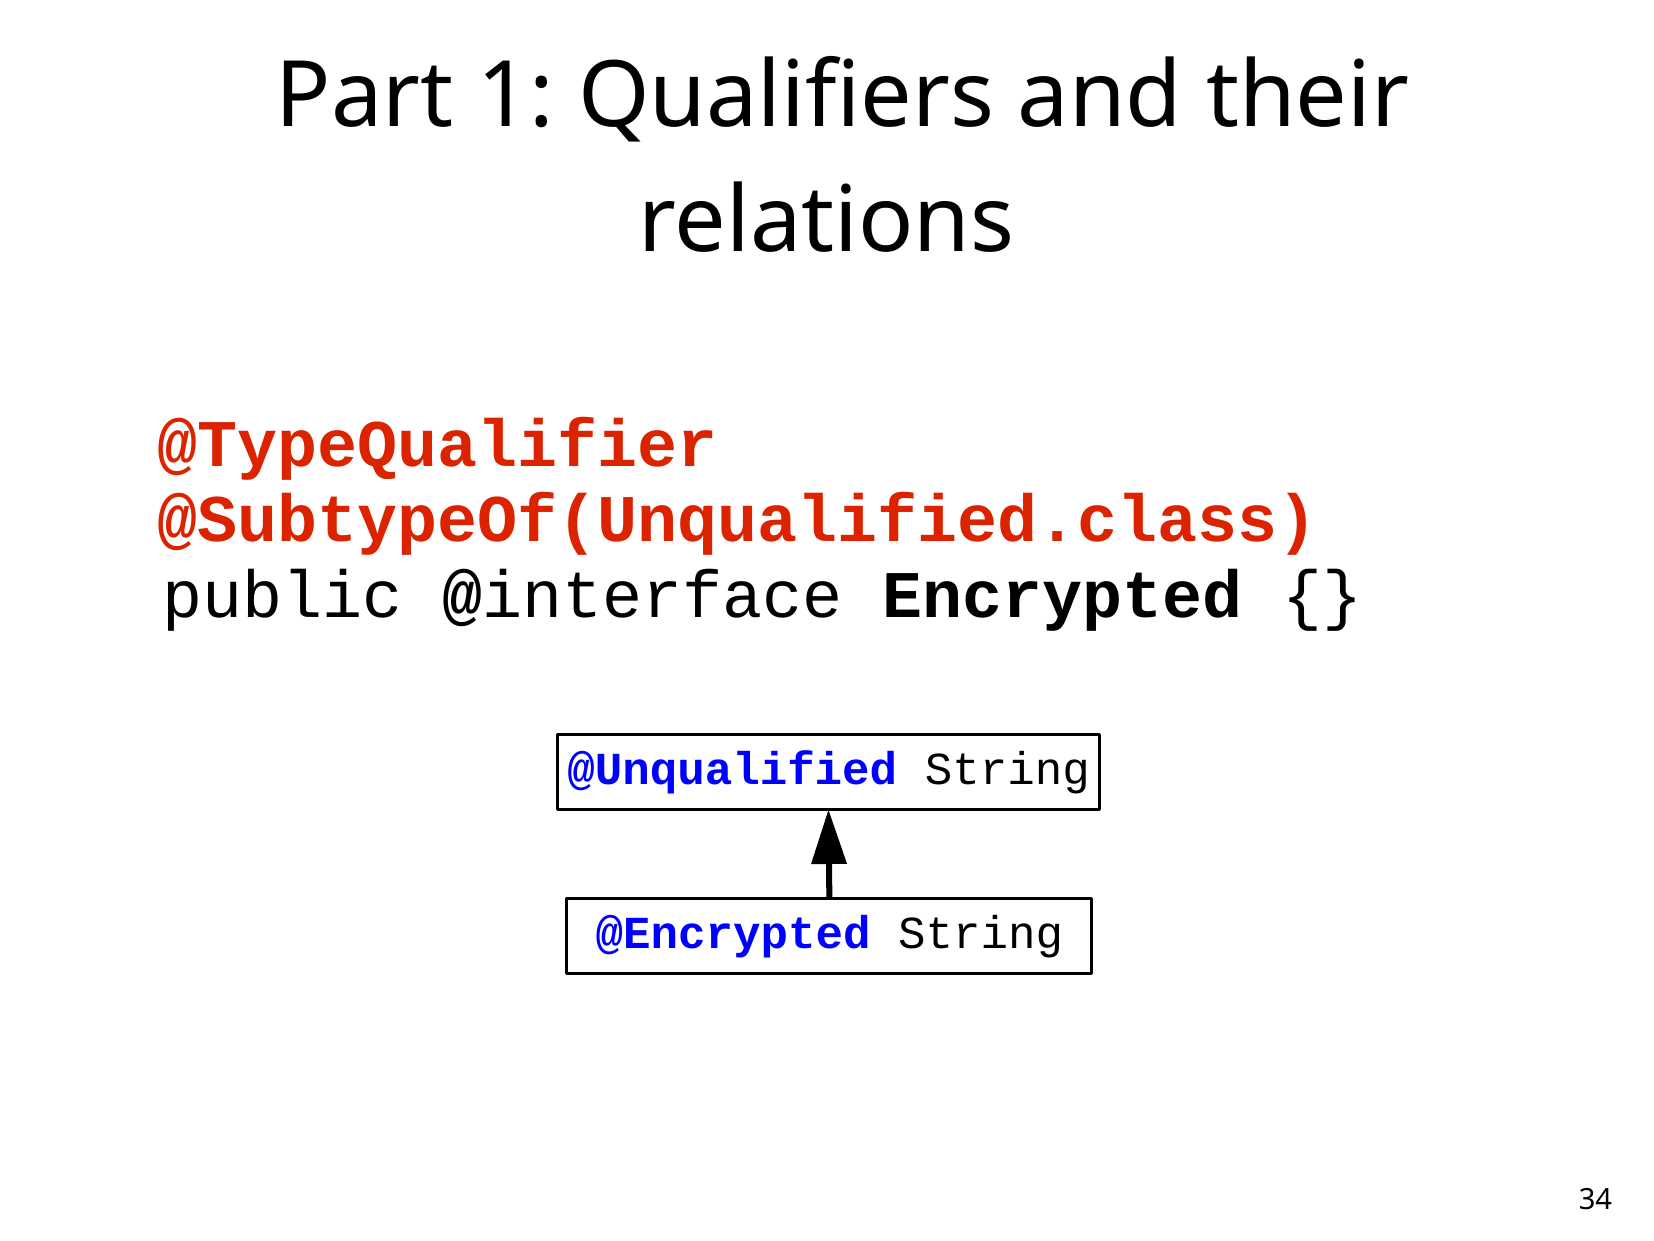

# Part 1: Qualifiers and their relations
 	@TypeQualifier
	@SubtypeOf(Unqualified.class)
 public @interface Encrypted {}
@Unqualified String
@Encrypted String
34